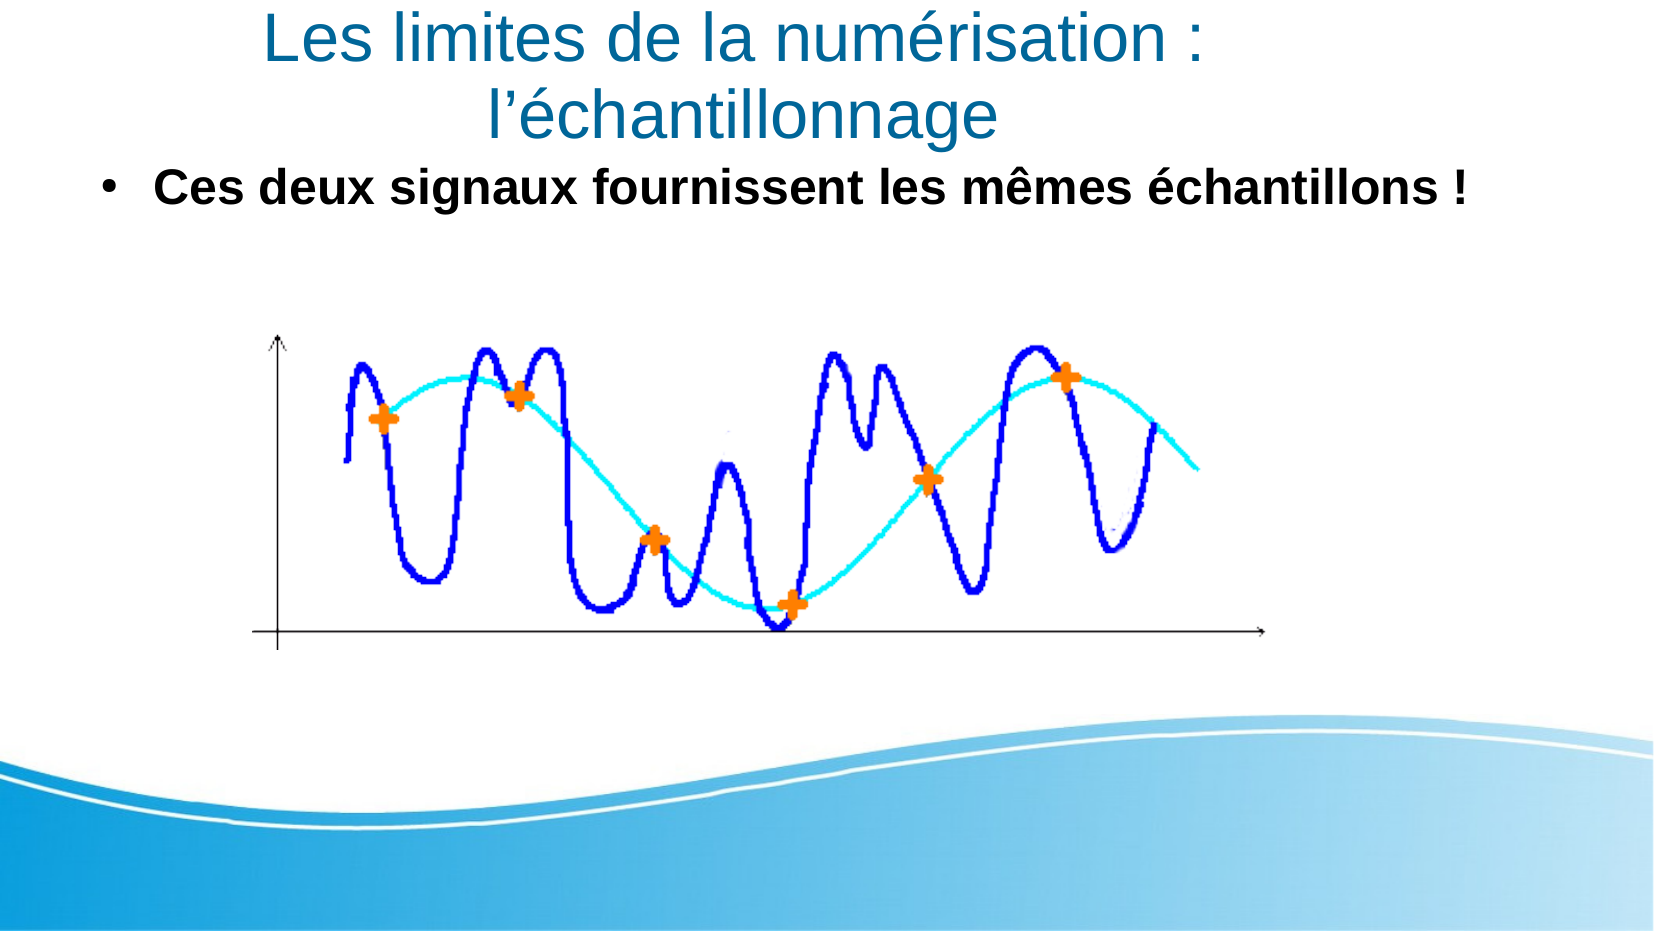

# Les limites de la numérisation : l’échantillonnage
Ces deux signaux fournissent les mêmes échantillons !